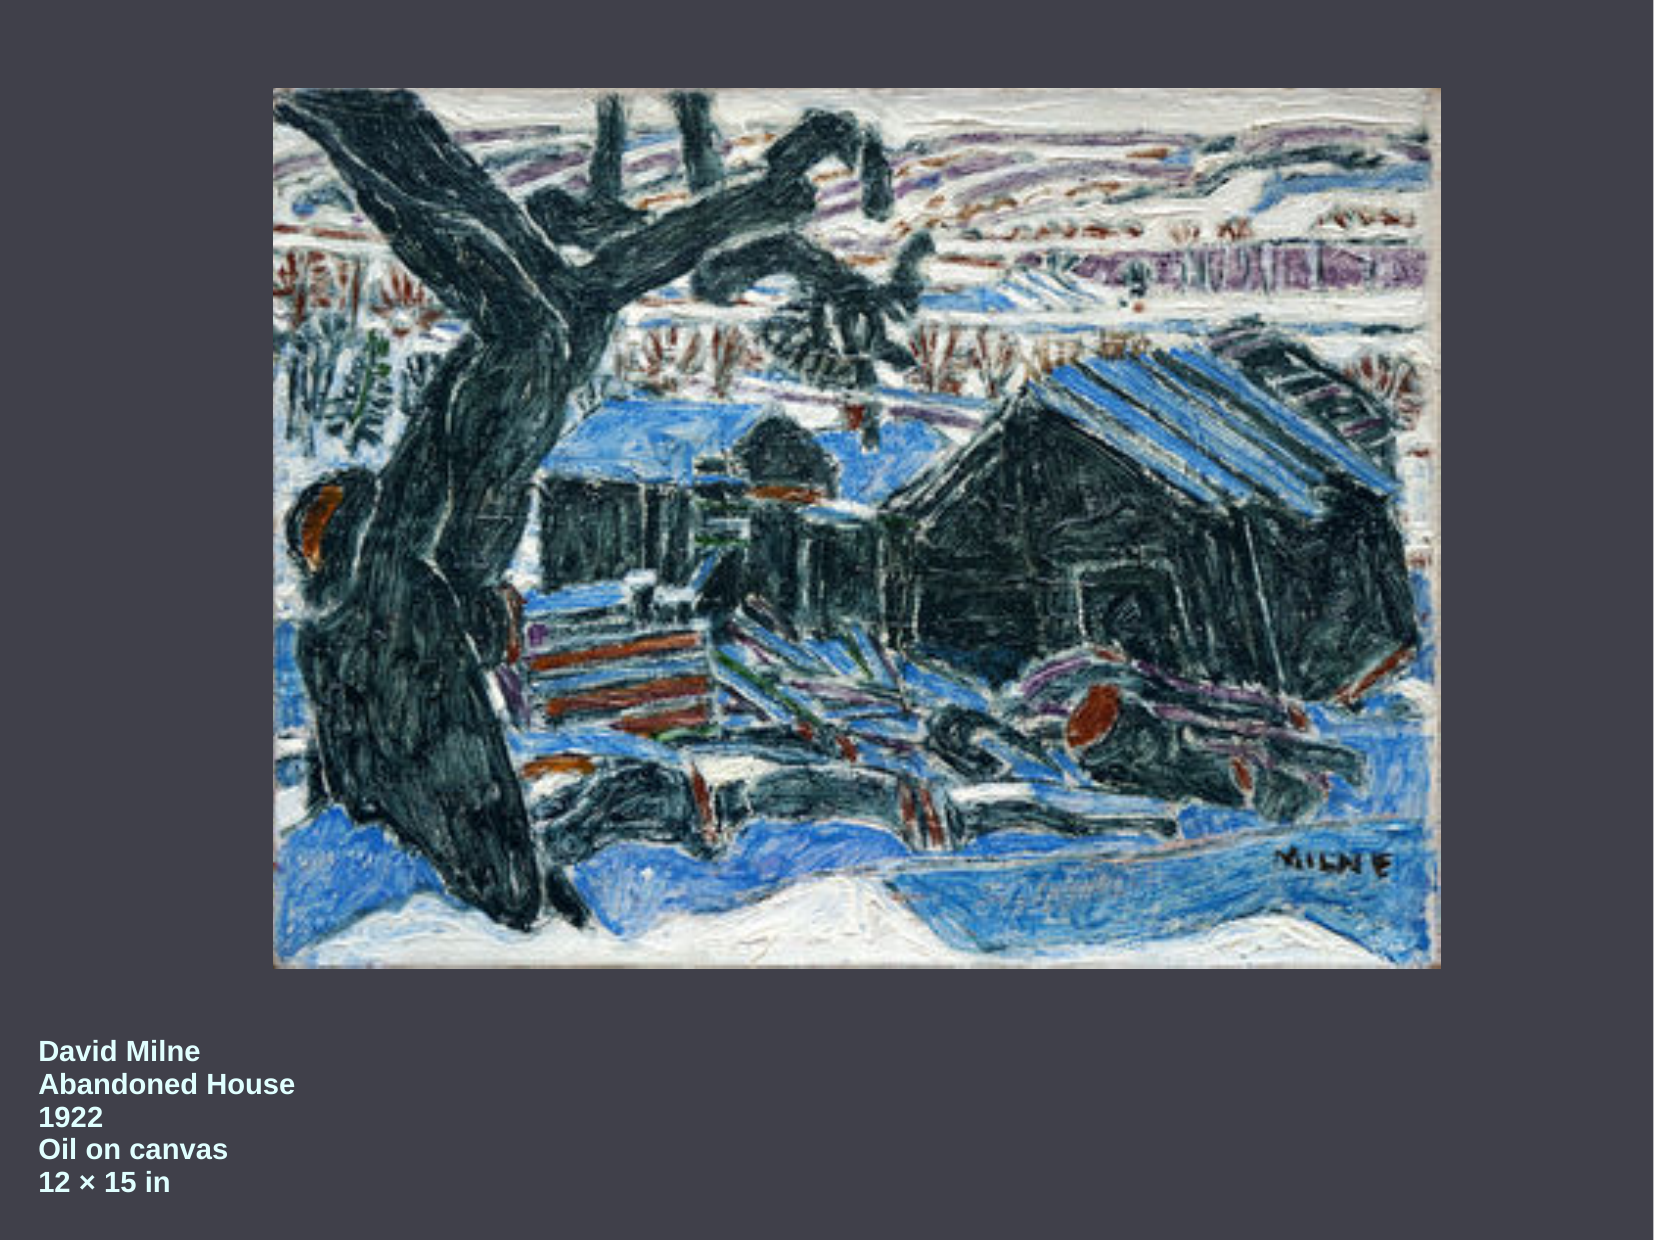

#
David Milne
Abandoned House
1922
Oil on canvas
12 × 15 in